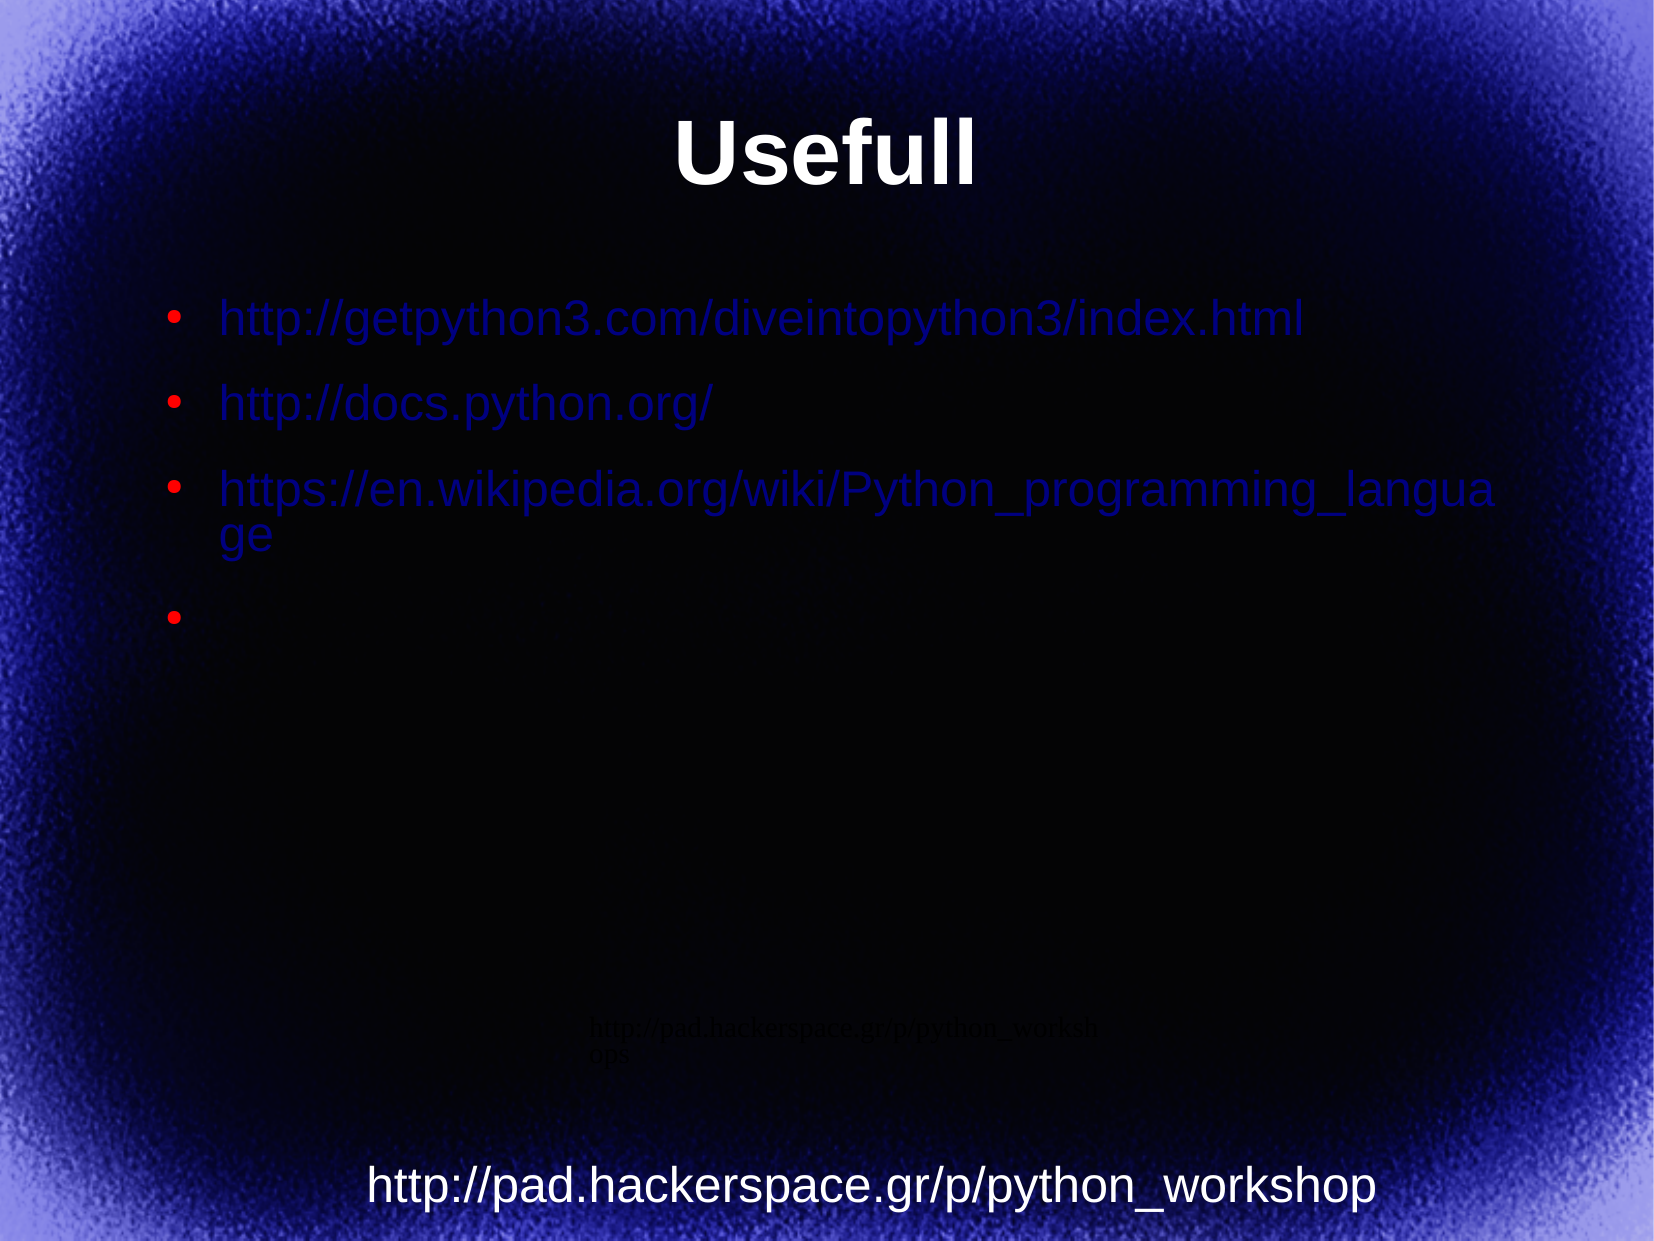

# Usefull
http://getpython3.com/diveintopython3/index.html
http://docs.python.org/
https://en.wikipedia.org/wiki/Python_programming_language
http://pad.hackerspace.gr/p/python_workshops
http://pad.hackerspace.gr/p/python_workshop